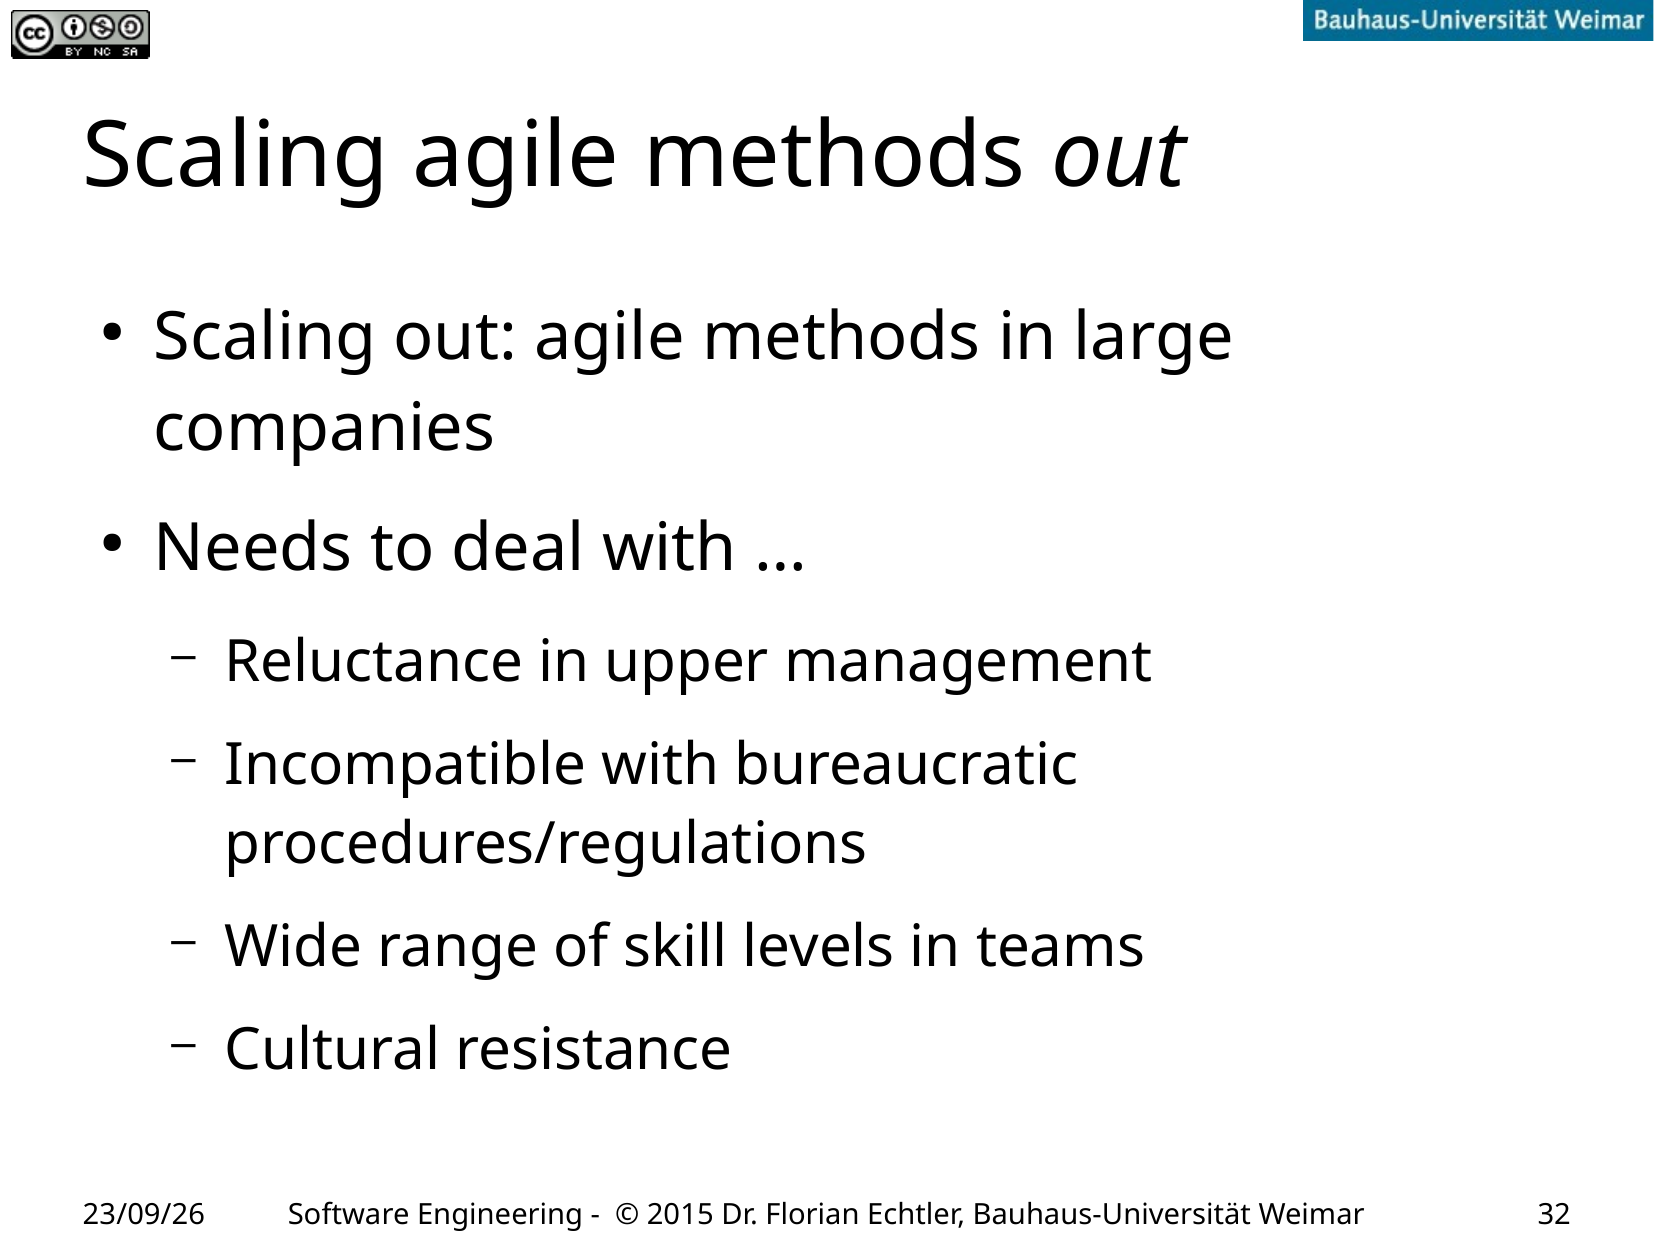

# Scaling agile methods out
Scaling out: agile methods in large companies
Needs to deal with …
Reluctance in upper management
Incompatible with bureaucratic procedures/regulations
Wide range of skill levels in teams
Cultural resistance
Software Engineering - © 2015 Dr. Florian Echtler, Bauhaus-Universität Weimar
32